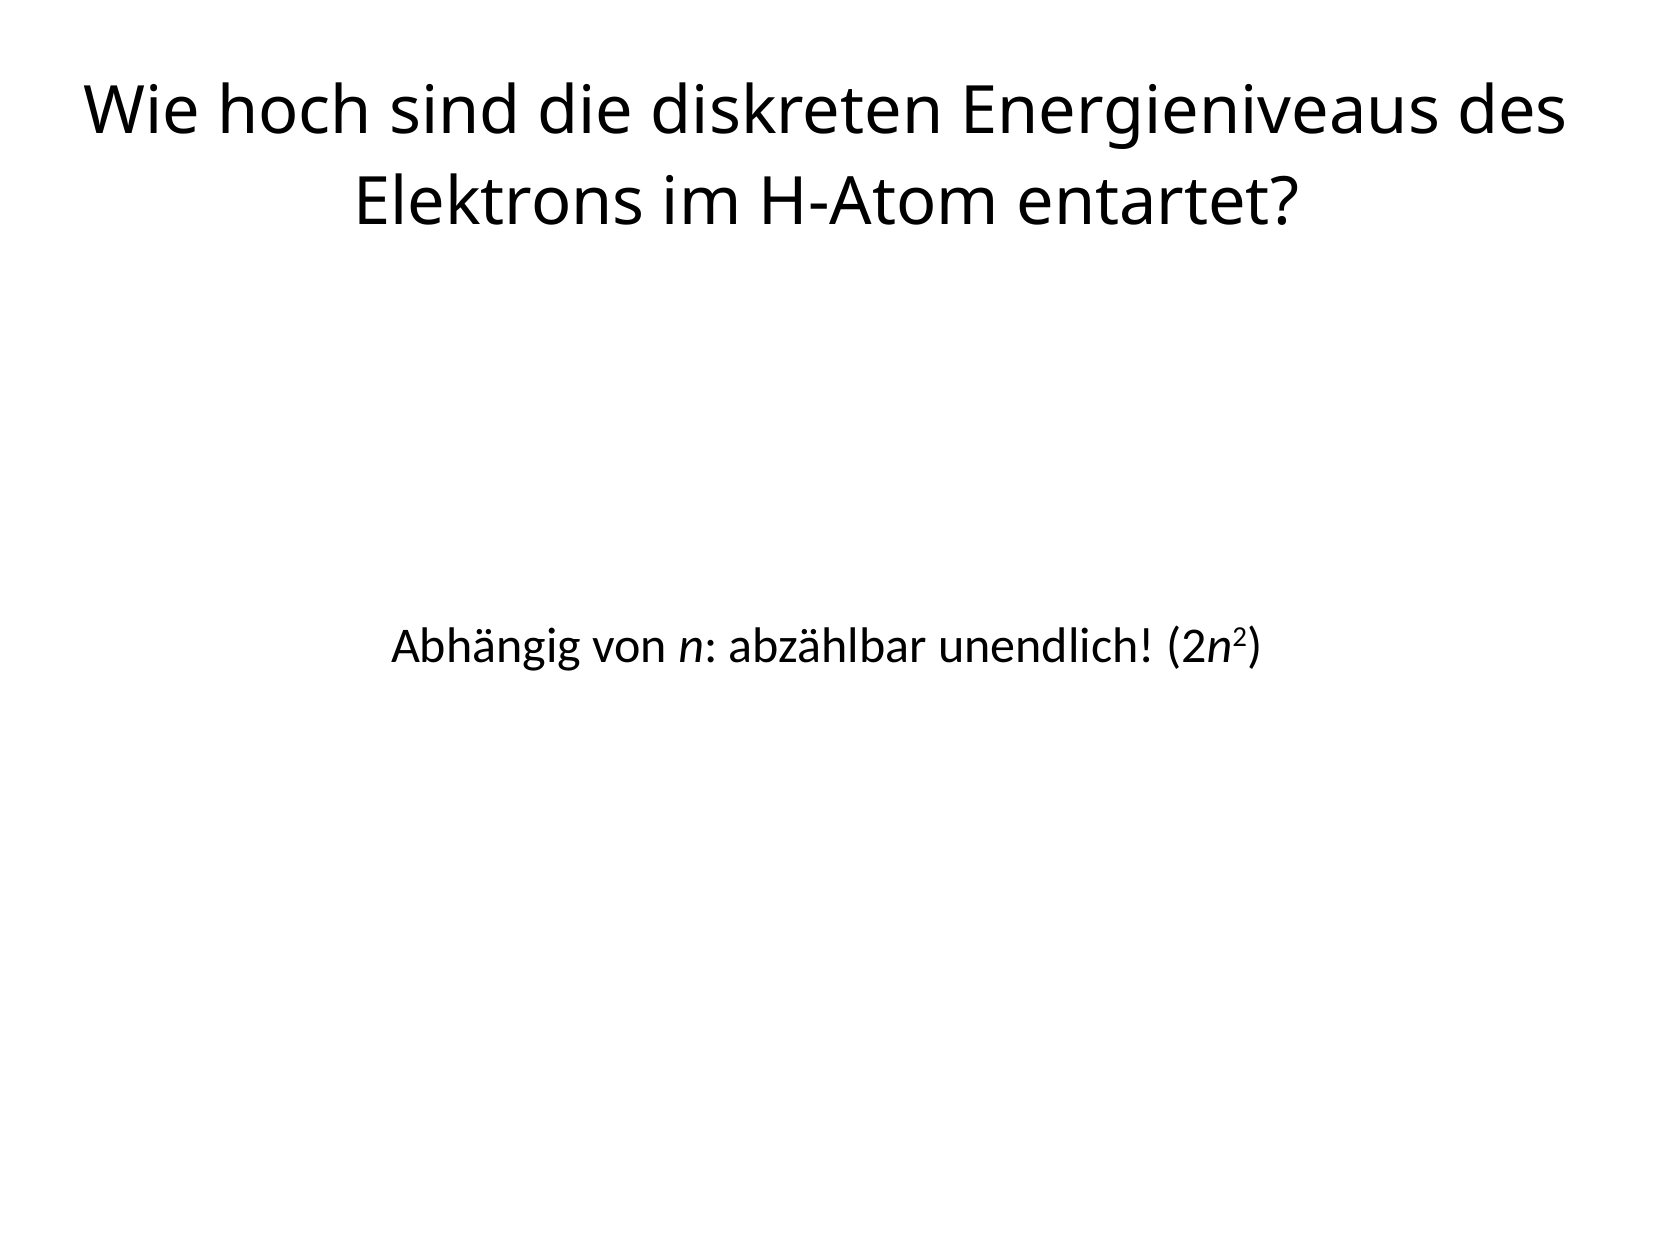

# Wie hoch sind die diskreten Energieniveaus des Elektrons im H-Atom entartet?
Abhängig von n: abzählbar unendlich! (2n2)